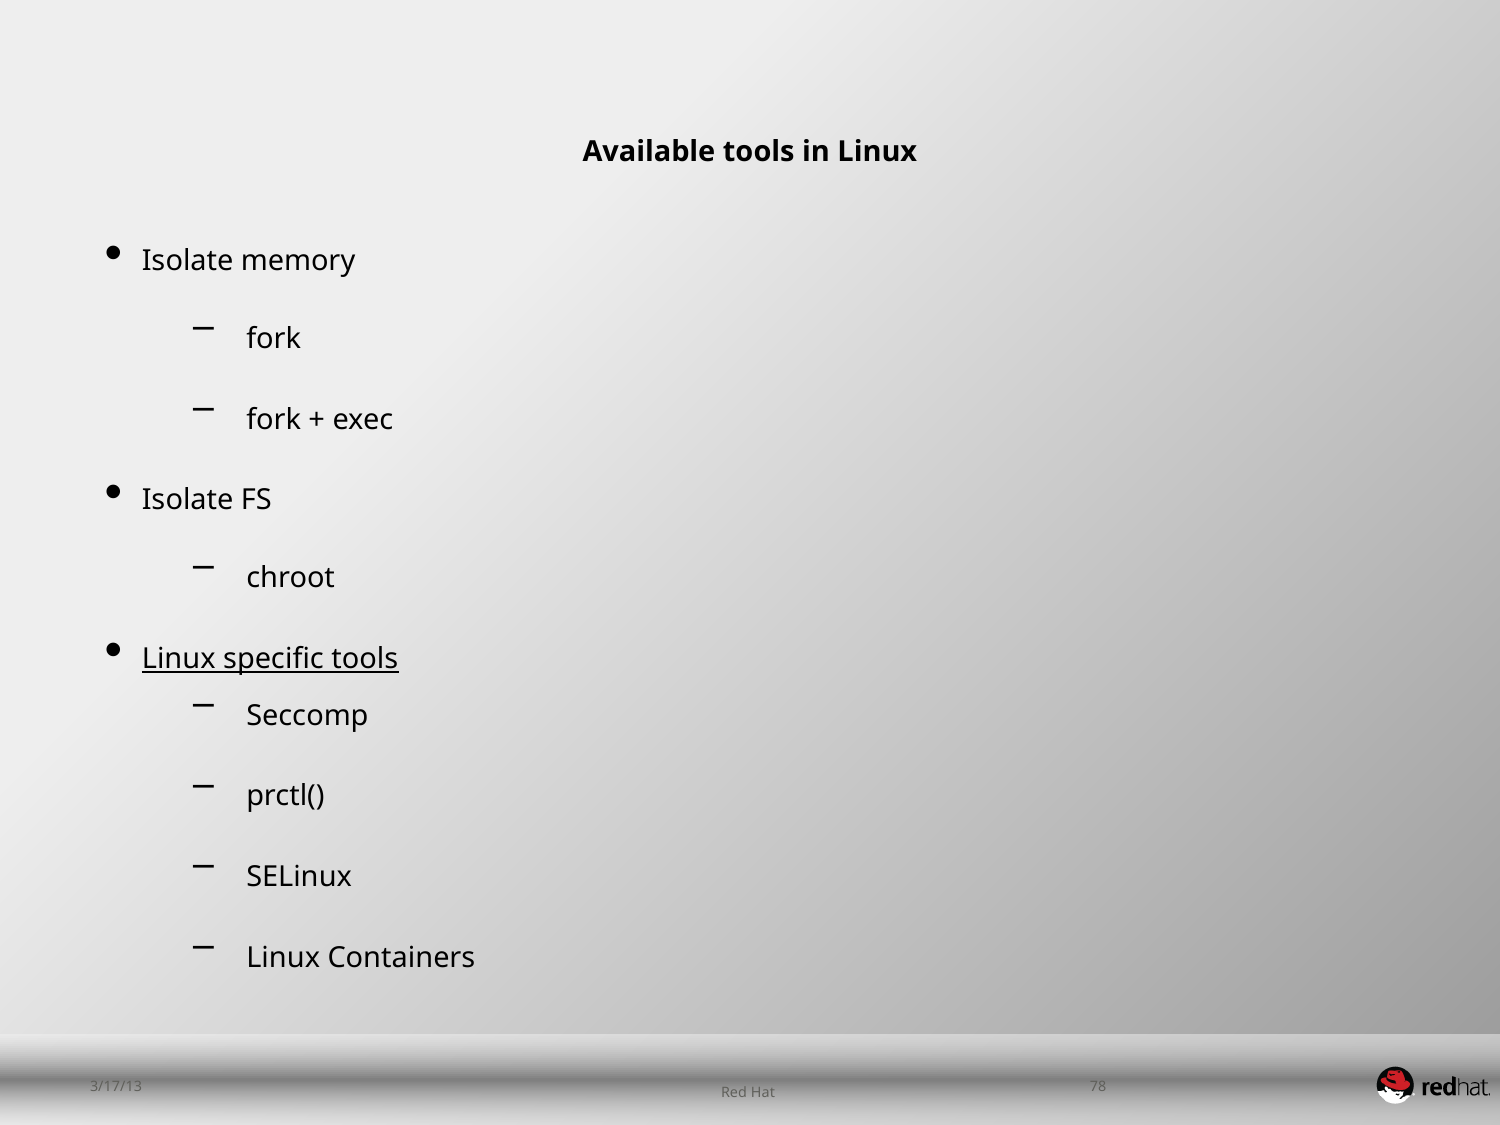

# Available tools in Linux
Isolate memory
fork
fork + exec
Isolate FS
chroot
Linux specific tools
Seccomp
prctl()
SELinux
Linux Containers
3/17/13
Red Hat